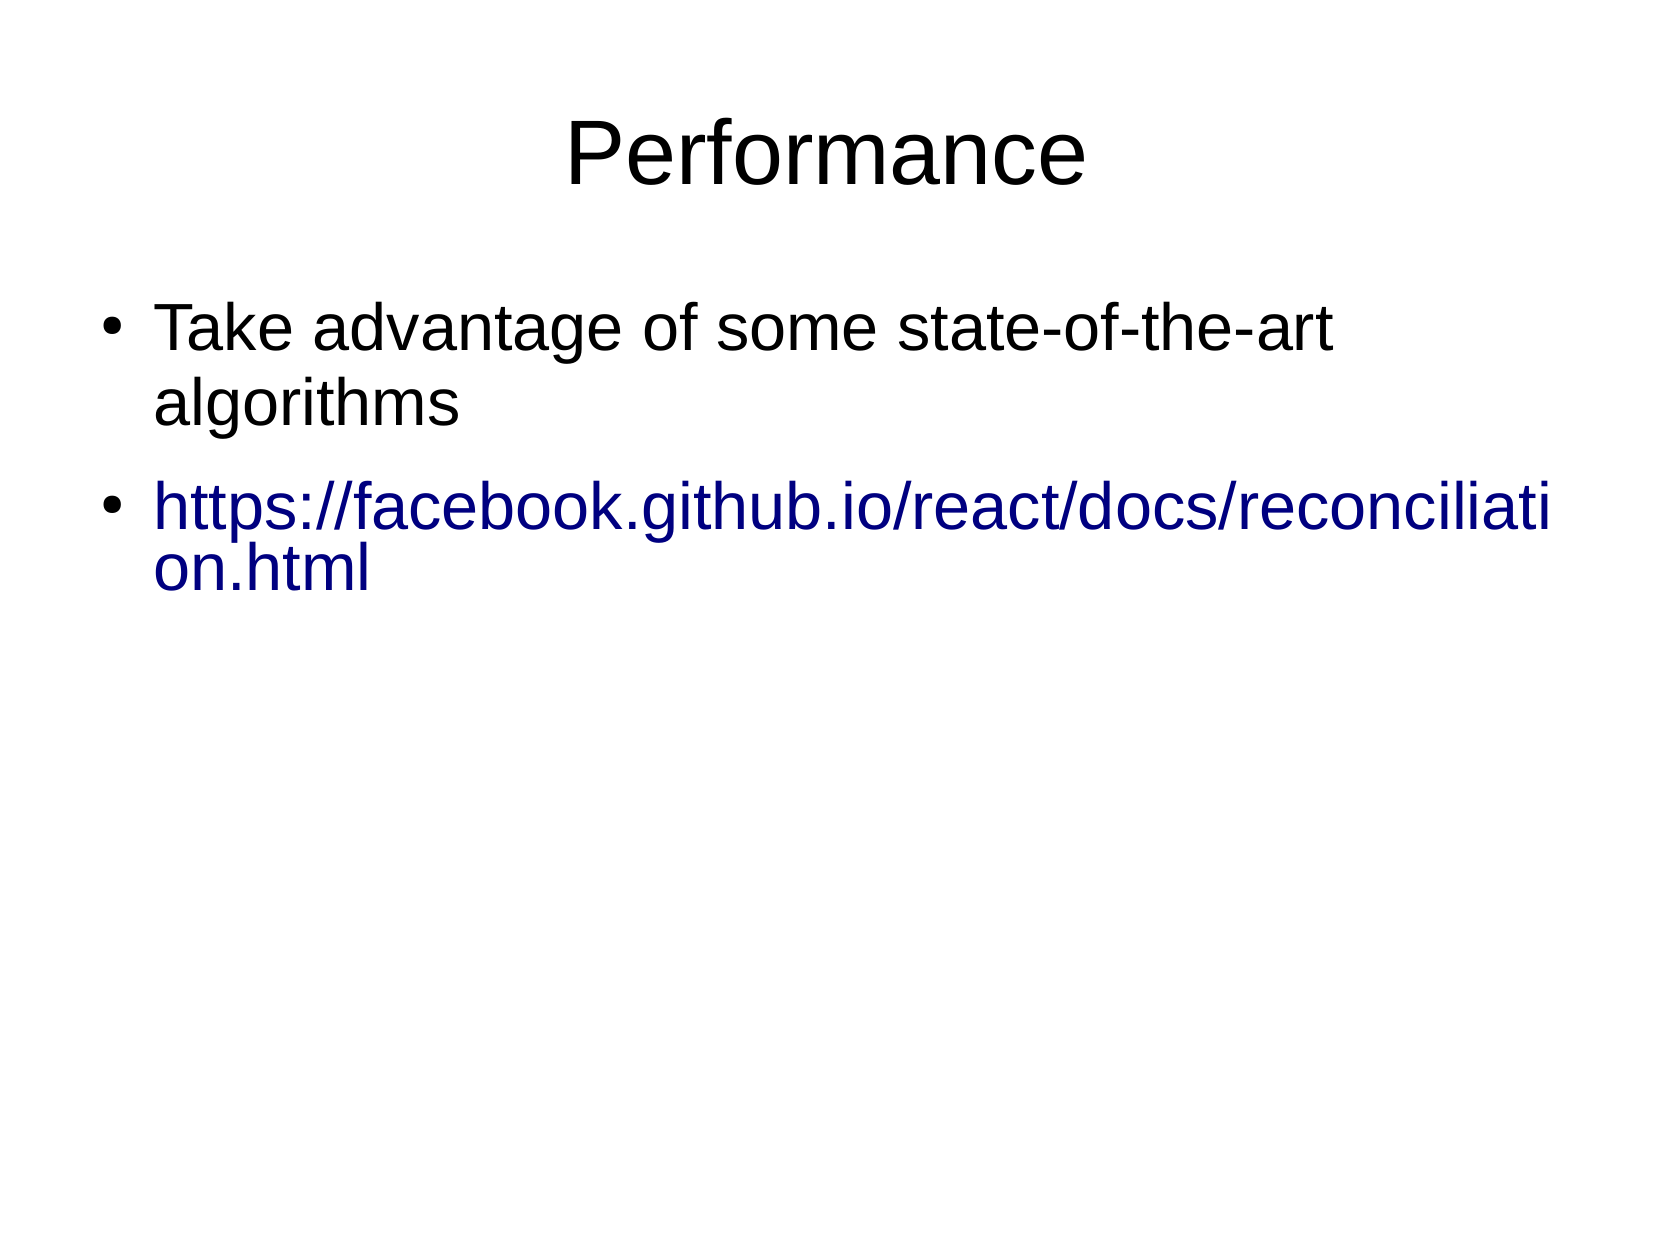

# Performance
Take advantage of some state-of-the-art algorithms
https://facebook.github.io/react/docs/reconciliation.html